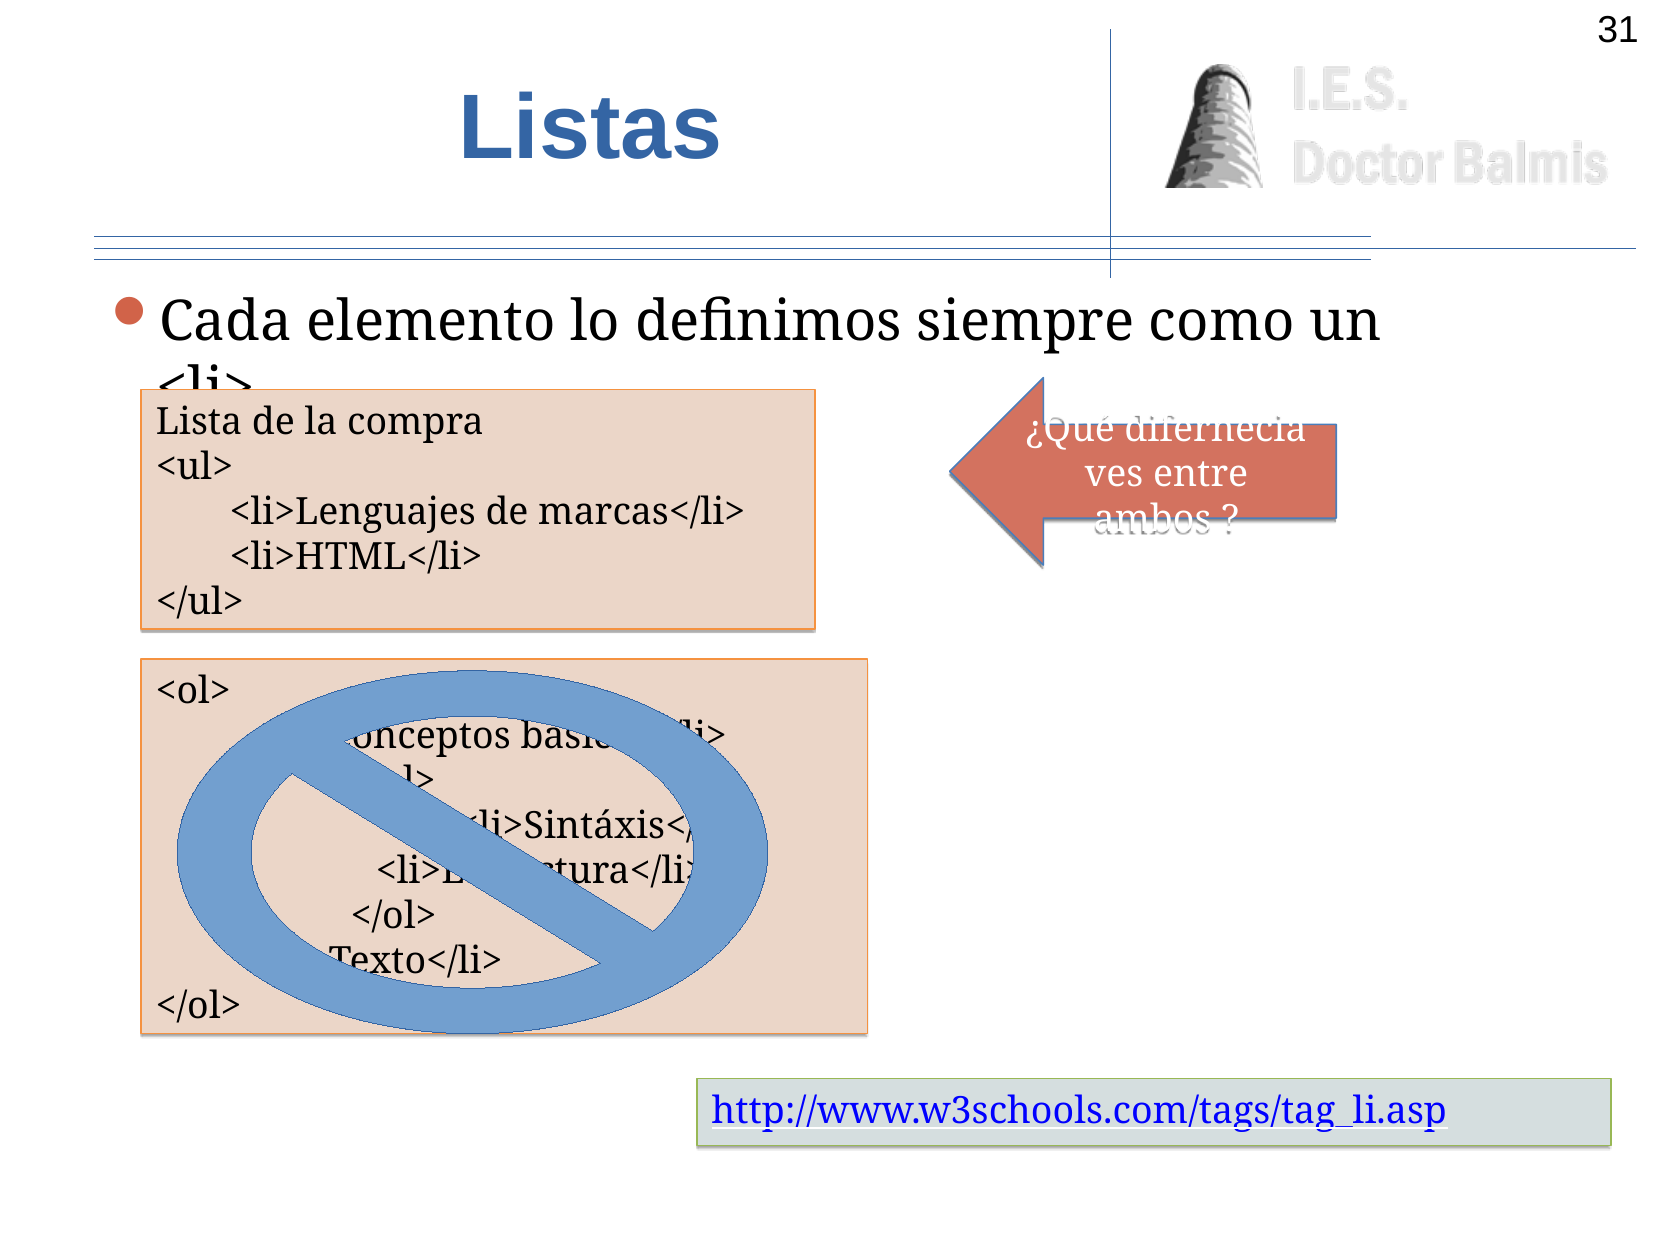

# Listas
Cada elemento lo definimos siempre como un <li>
¿Qué difernecia ves entre ambos ?
Lista de la compra
<ul>
	<li>Lenguajes de marcas</li>
	<li>HTML</li>
</ul>
<ol>
 <li>Conceptos básicos</li>
 <ol>
 <li>Sintáxis</li>
	 <li>Estructura</li>
 </ol>
 <li>Texto</li>
</ol>
http://www.w3schools.com/tags/tag_li.asp